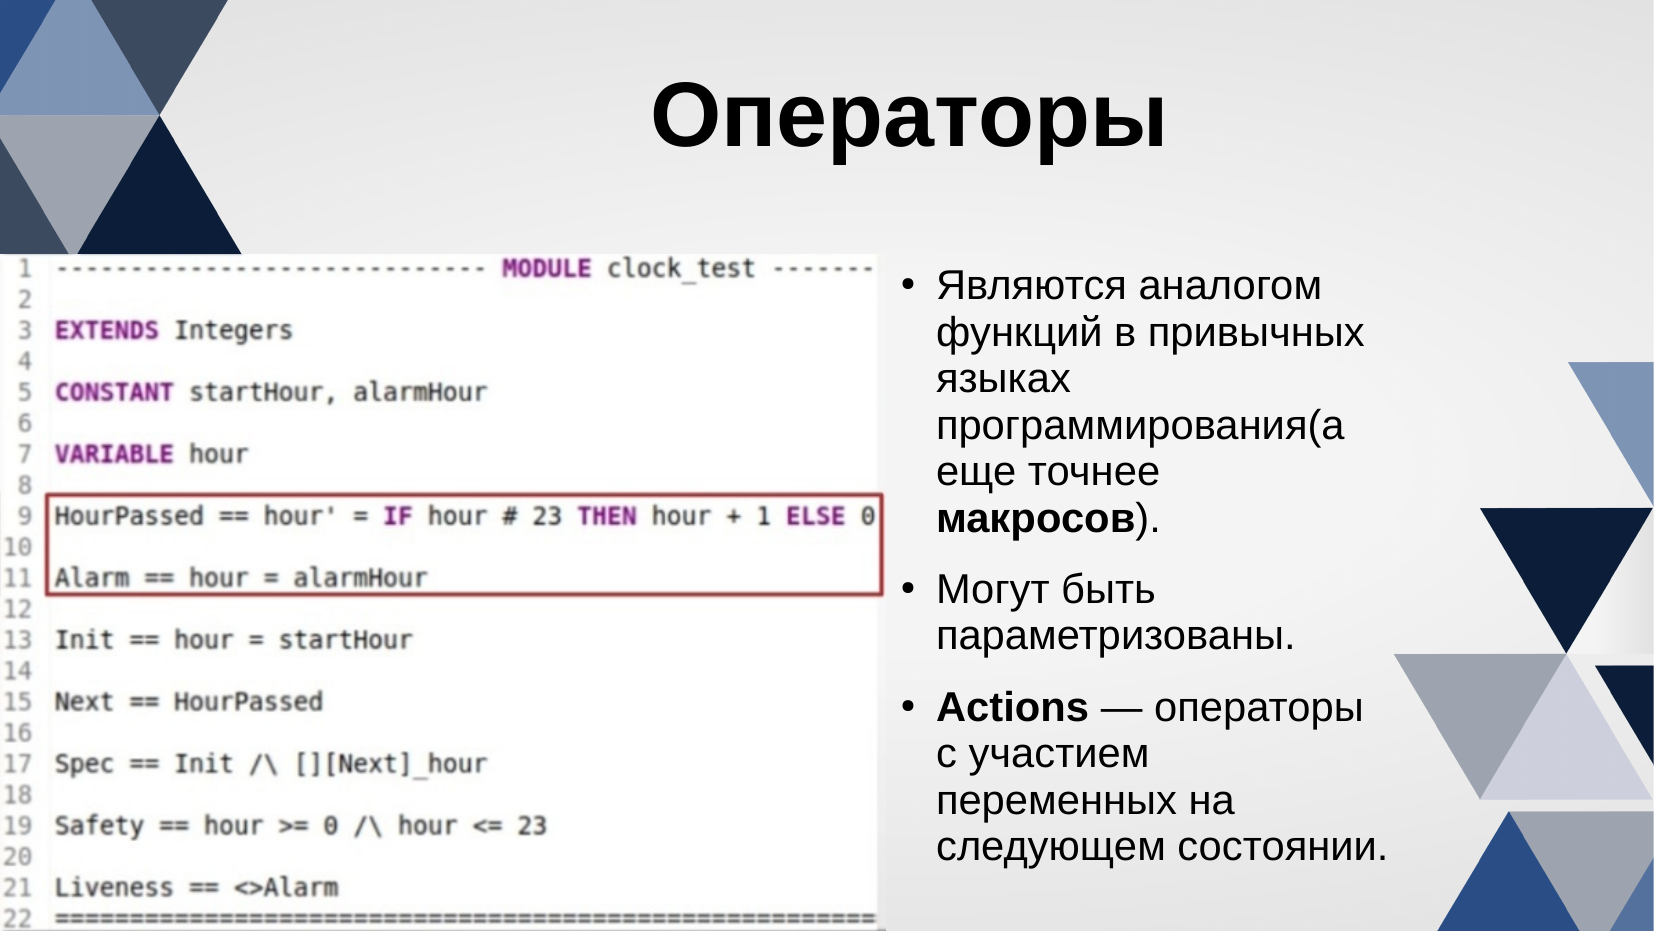

# Операторы
Являются аналогом функций в привычных языках программирования(а еще точнее макросов).
Могут быть параметризованы.
Actions — операторы с участием переменных на следующем состоянии.